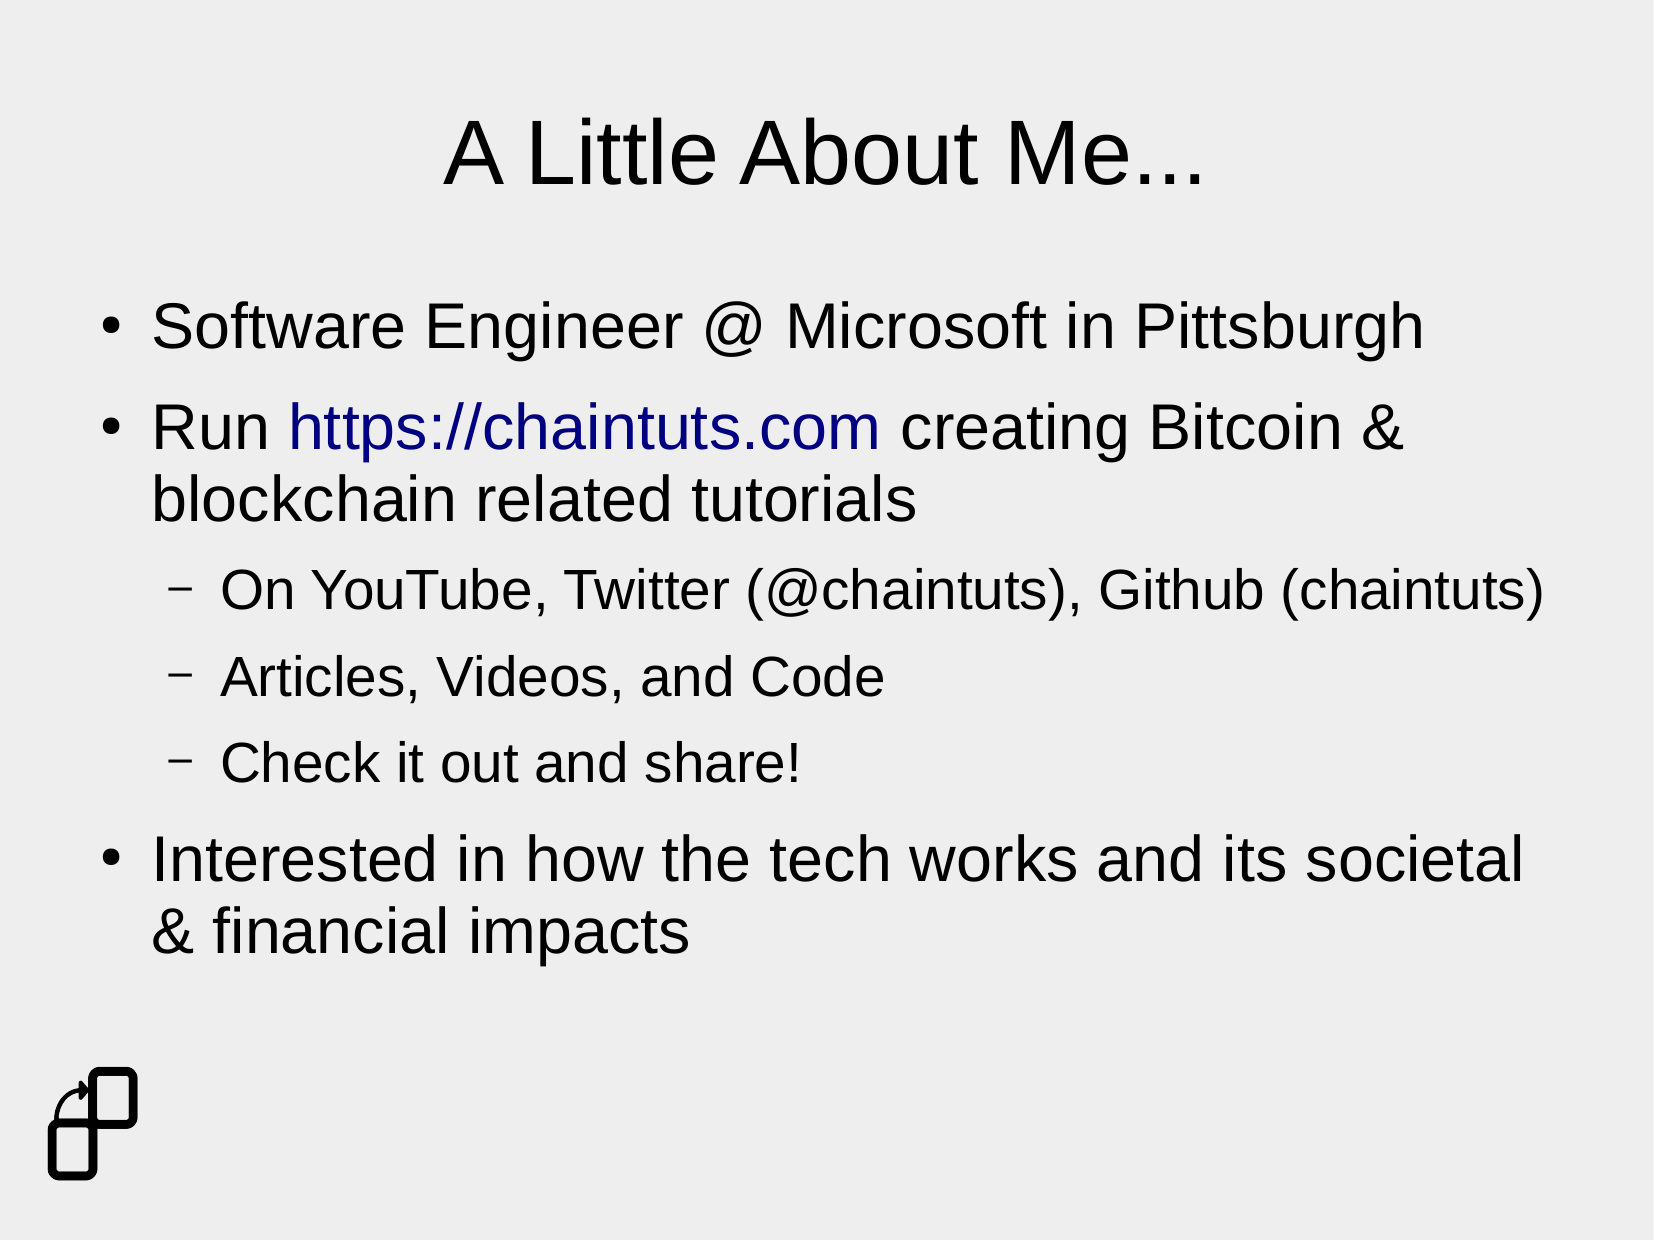

# A Little About Me...
Software Engineer @ Microsoft in Pittsburgh
Run https://chaintuts.com creating Bitcoin & blockchain related tutorials
On YouTube, Twitter (@chaintuts), Github (chaintuts)
Articles, Videos, and Code
Check it out and share!
Interested in how the tech works and its societal & financial impacts